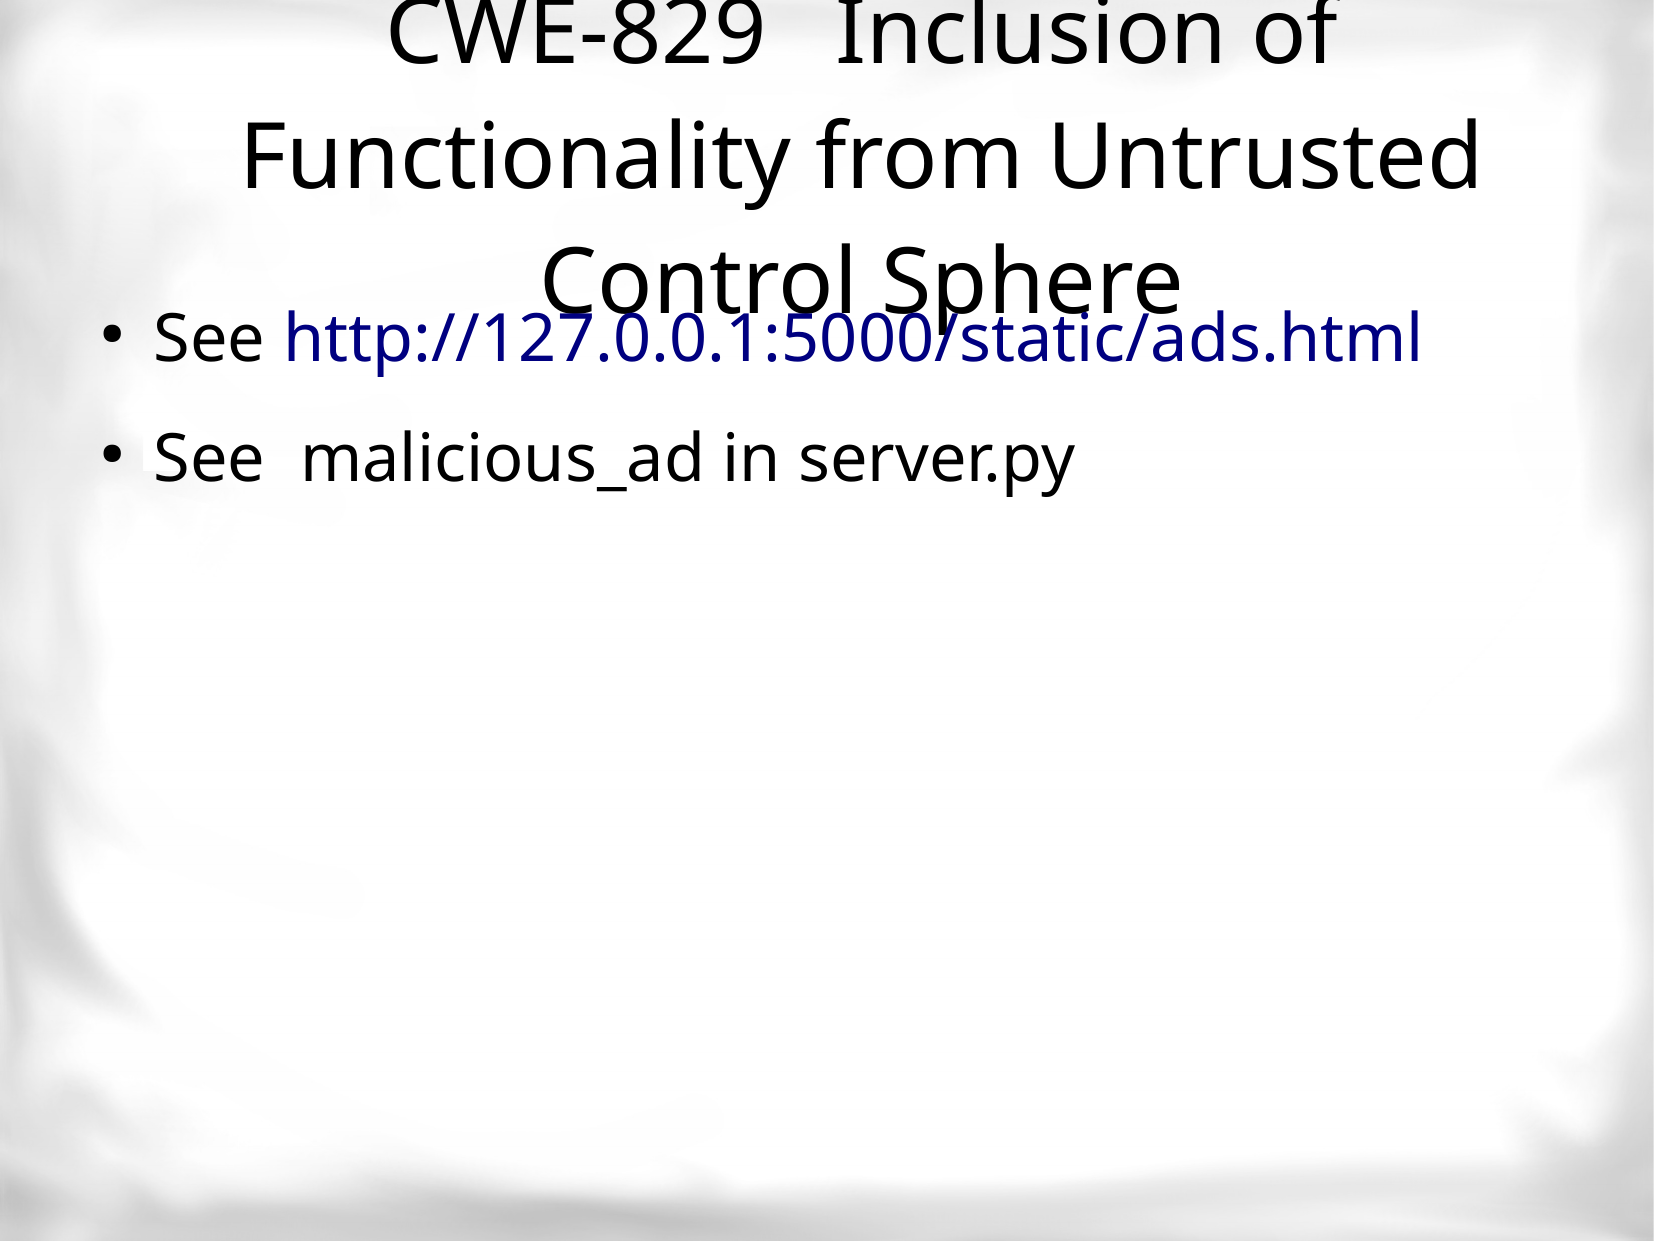

# CWE-829 	Inclusion of Functionality from Untrusted Control Sphere
See http://127.0.0.1:5000/static/ads.html
See malicious_ad in server.py